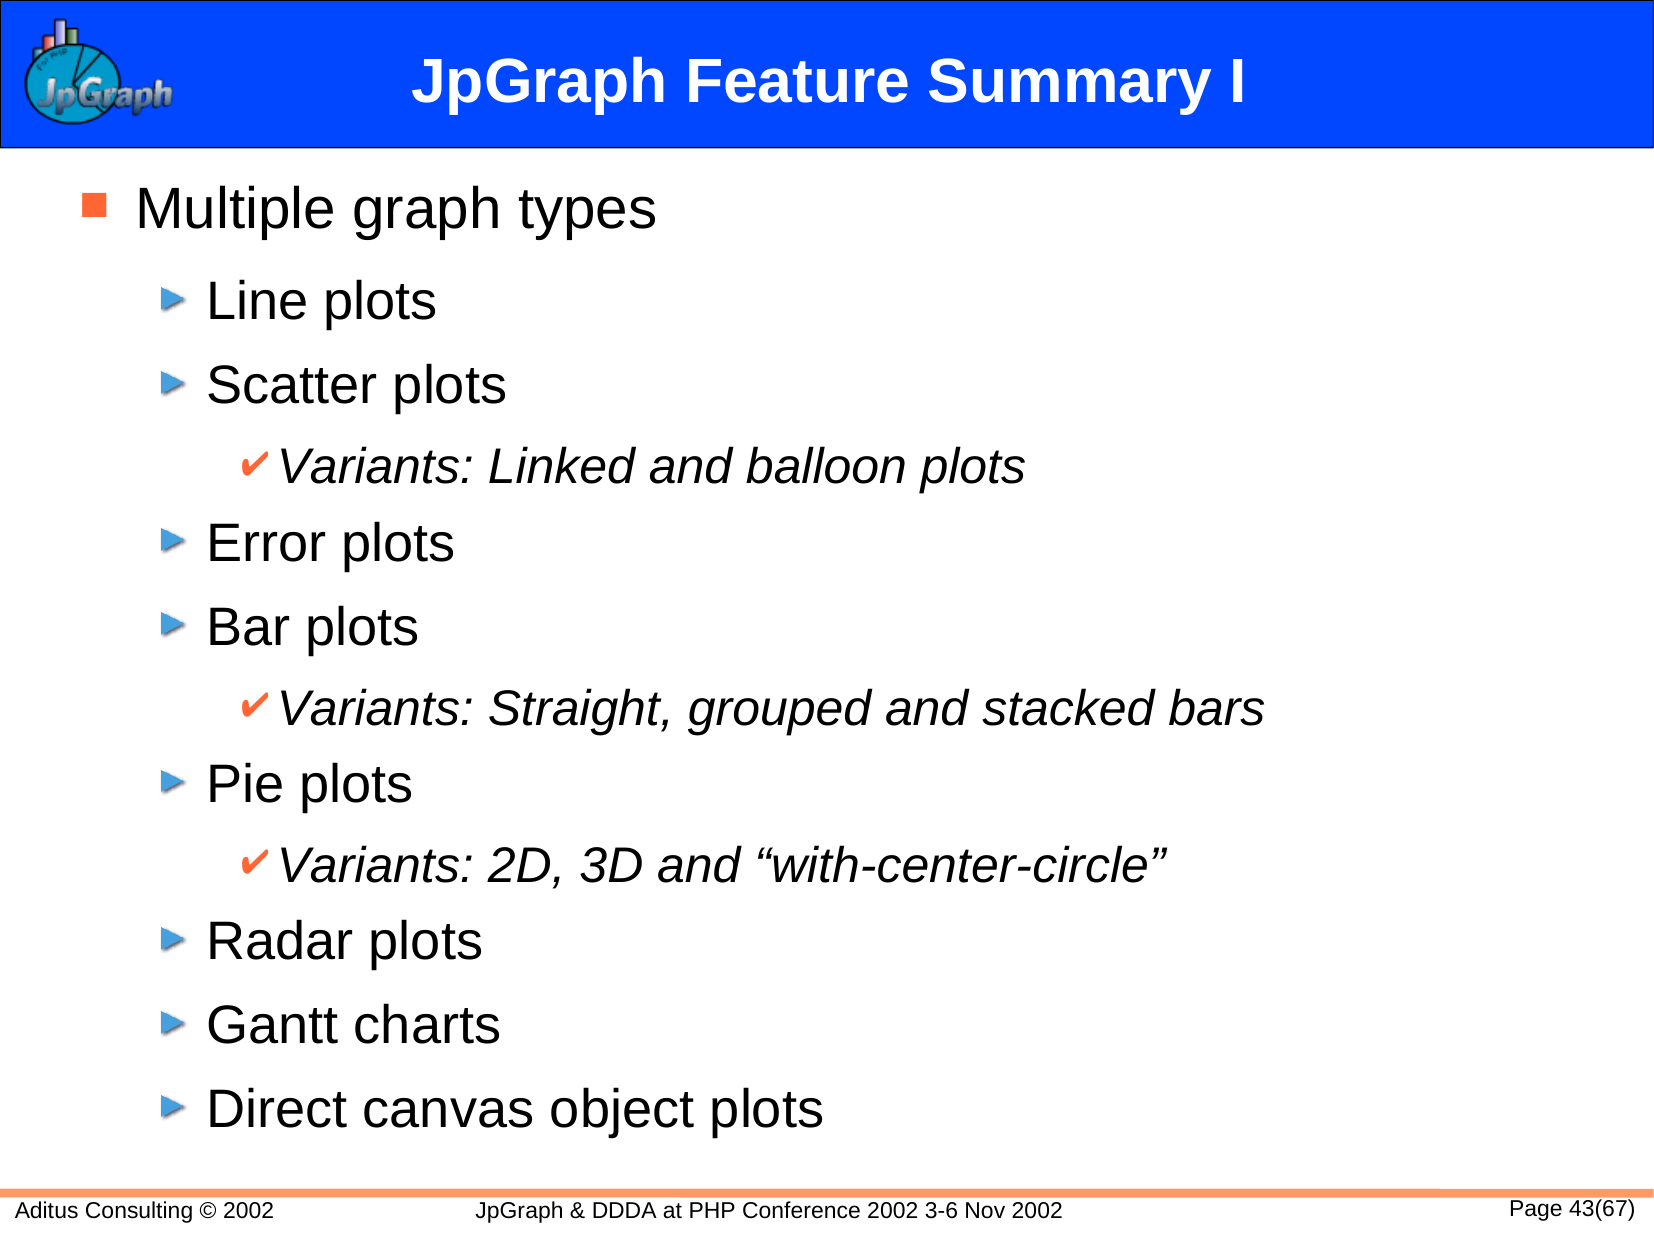

# JpGraph Feature Summary I
Multiple graph types
Line plots
Scatter plots
Variants: Linked and balloon plots
Error plots
Bar plots
Variants: Straight, grouped and stacked bars
Pie plots
Variants: 2D, 3D and “with-center-circle”
Radar plots
Gantt charts
Direct canvas object plots